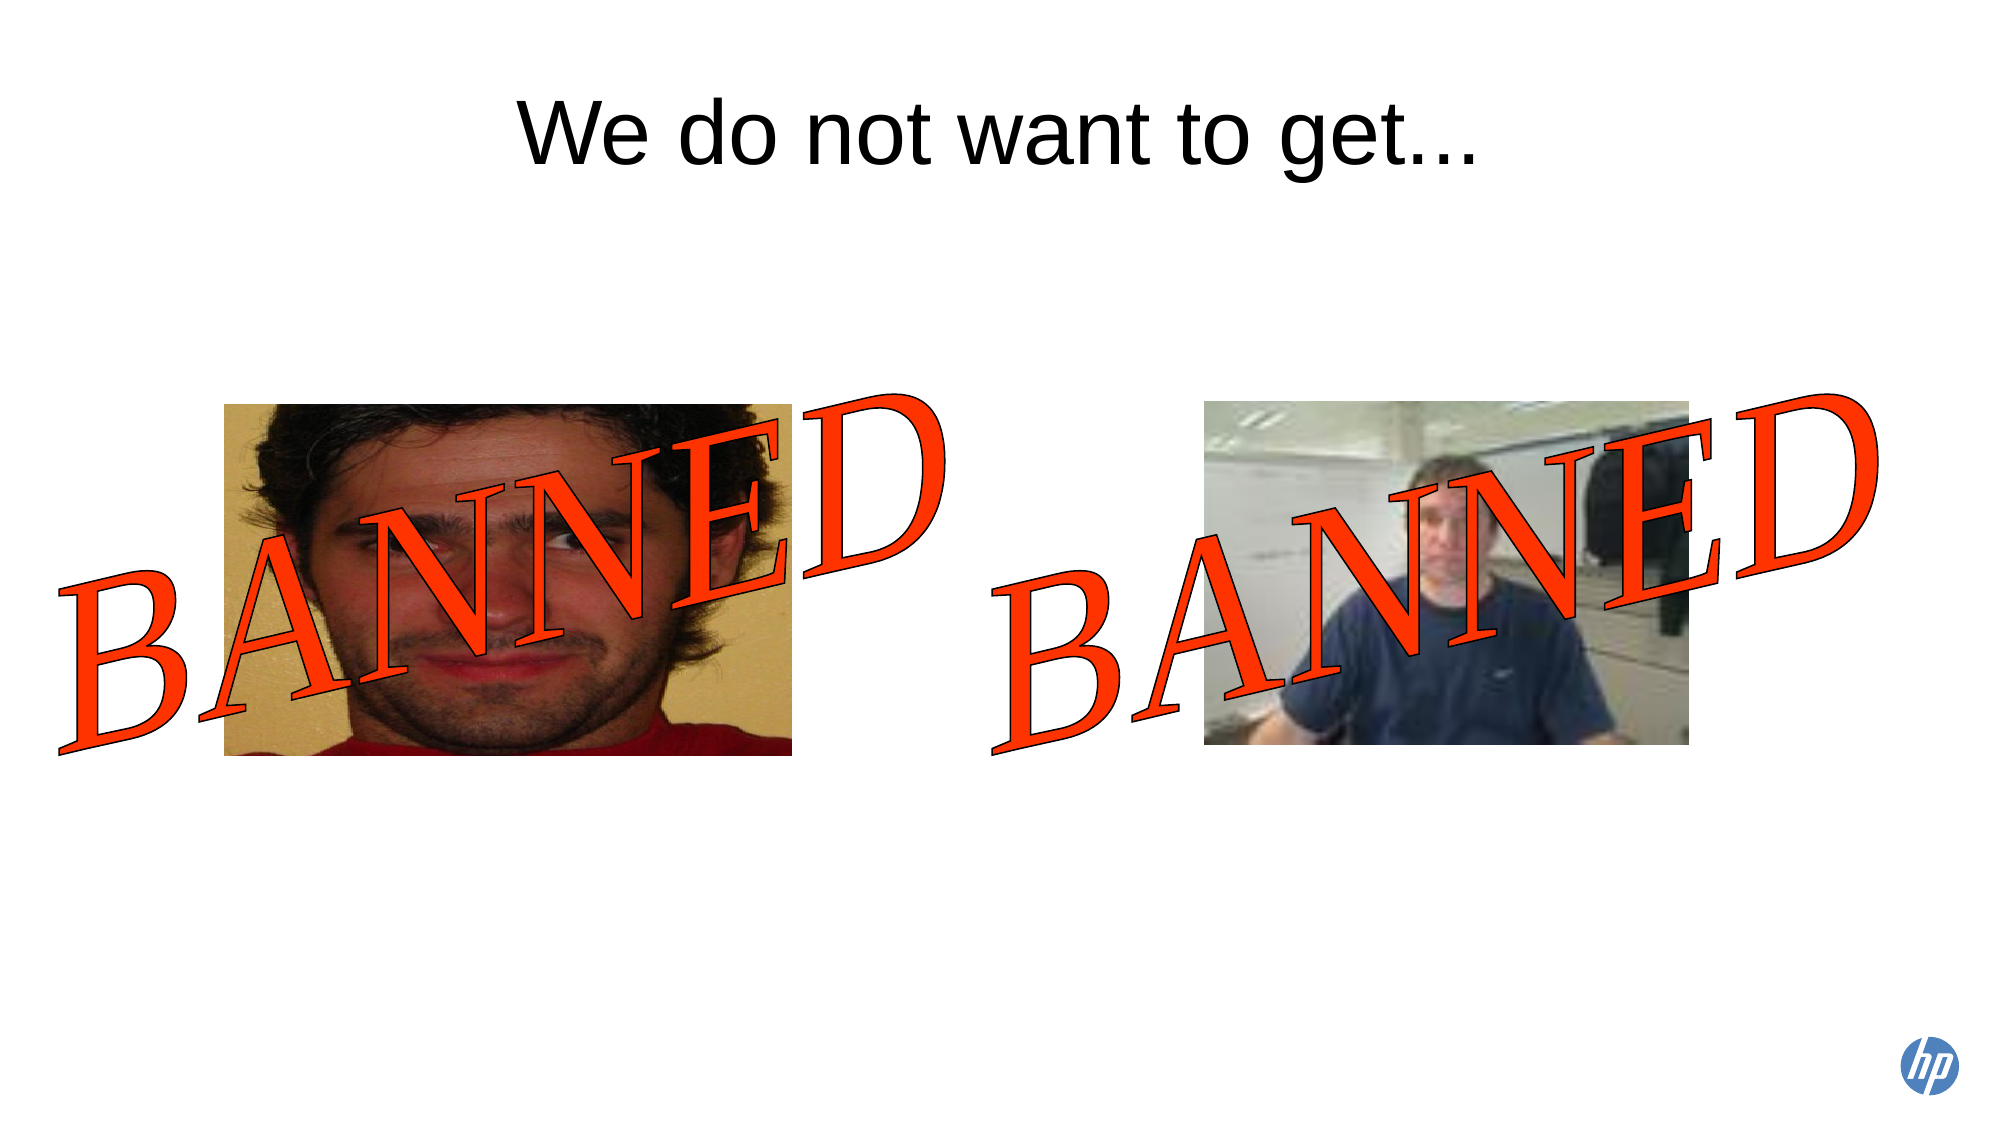

# We do not want to get...
BANNED
BANNED